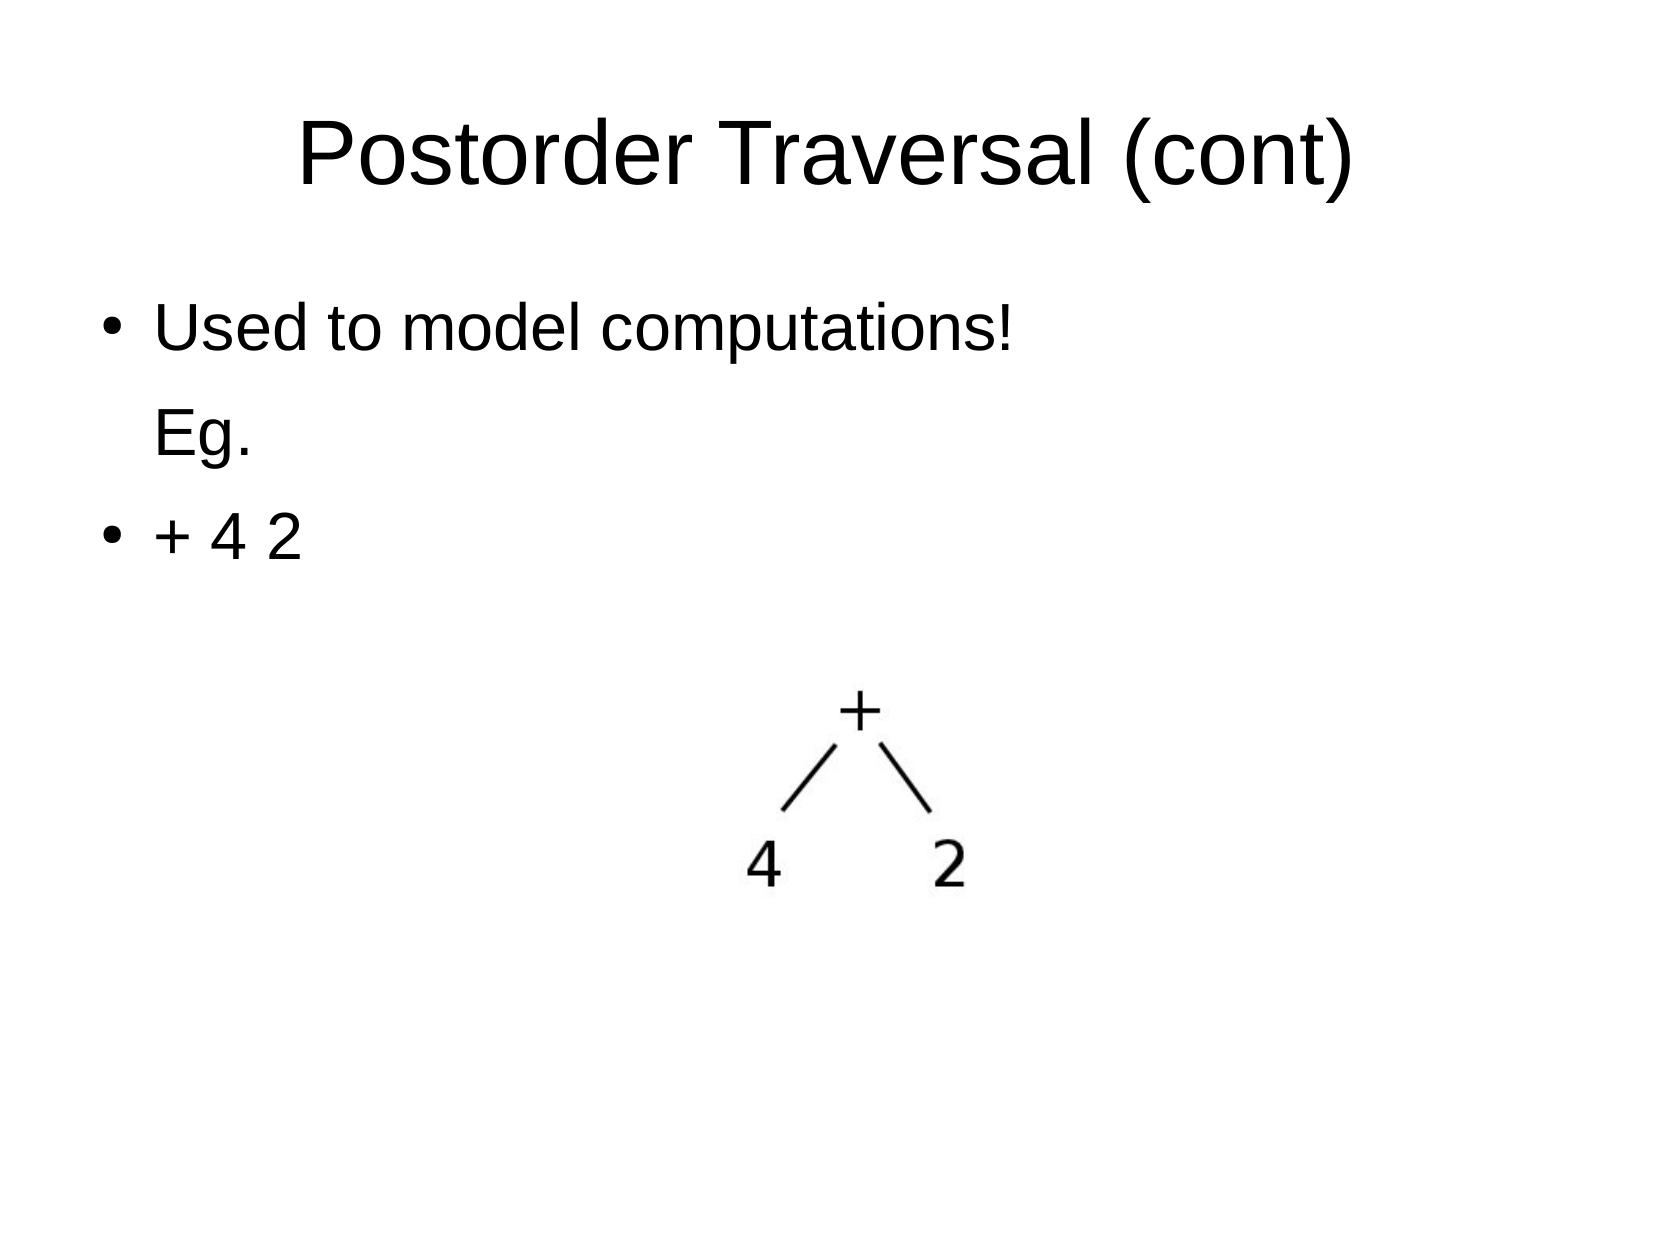

# Postorder Traversal (cont)
Used to model computations!
Eg.
+ 4 2